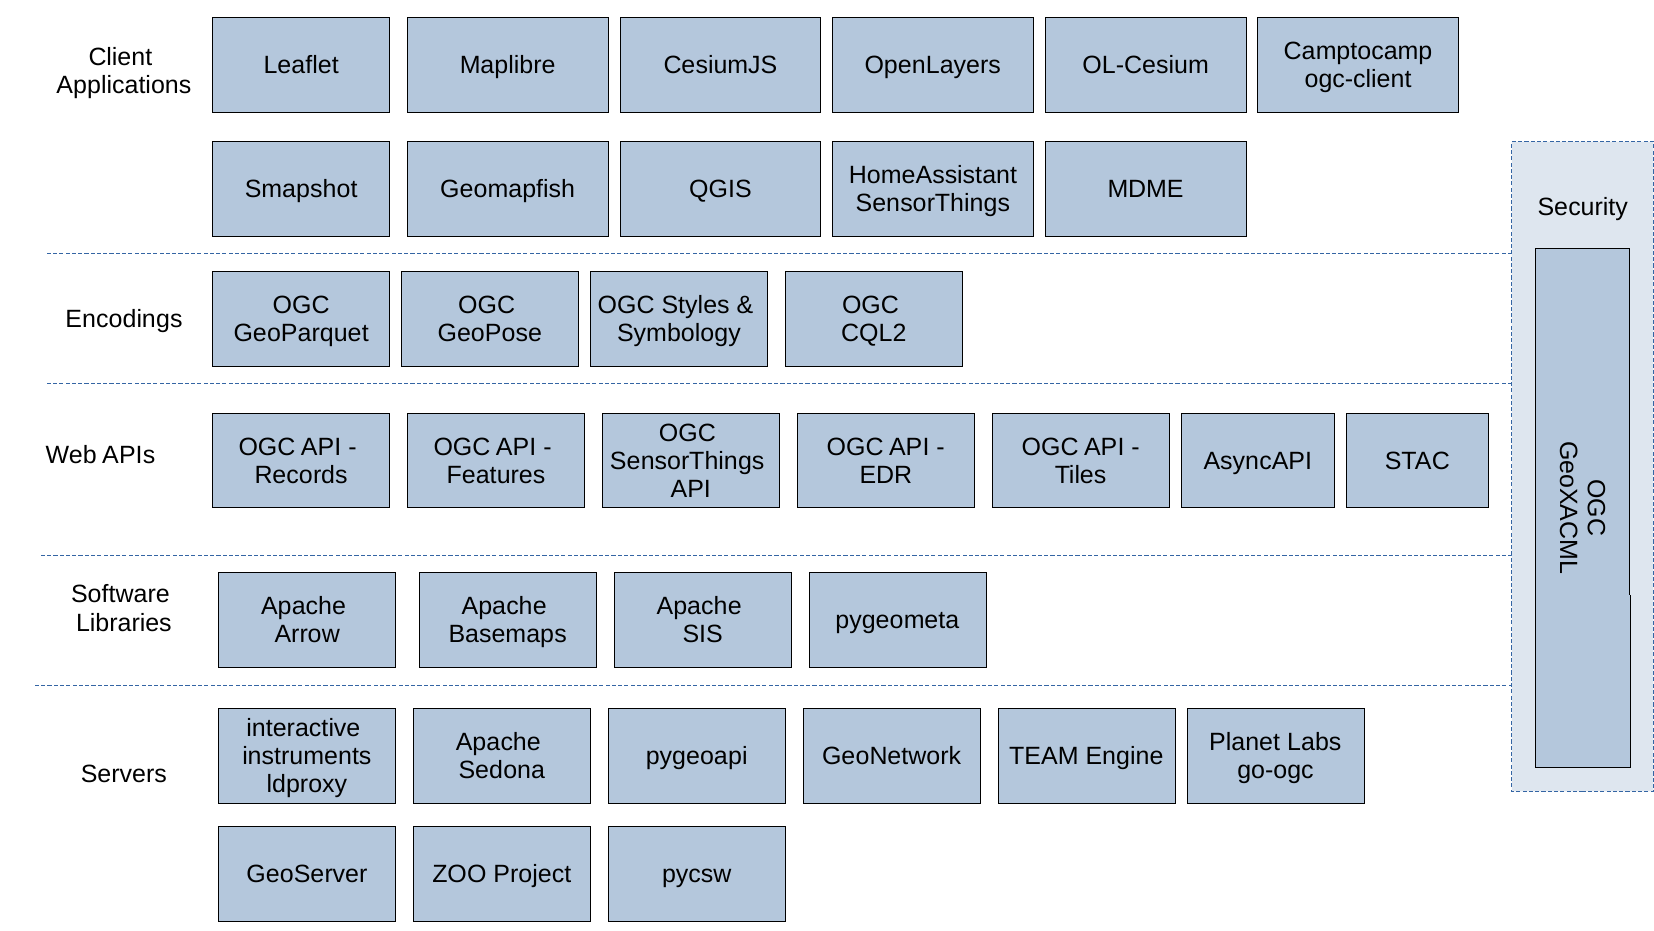

Leaflet
Maplibre
CesiumJS
OpenLayers
OL-Cesium
Camptocamp
ogc-client
Client
Applications
Smapshot
Geomapfish
QGIS
HomeAssistant
SensorThings
MDME
Security
OGC
GeoParquet
OGC
GeoPose
OGC Styles &
Symbology
OGC
CQL2
Encodings
Web APIs
OGC API -
Records
OGC API -
Features
OGC
SensorThings
API
OGC API -
EDR
OGC API -
Tiles
AsyncAPI
STAC
OGC
GeoXACML
Software
Libraries
Apache
Arrow
Apache
Basemaps
Apache
SIS
pygeometa
interactive
instruments
ldproxy
Apache
Sedona
pygeoapi
GeoNetwork
TEAM Engine
Planet Labs
go-ogc
Servers
GeoServer
ZOO Project
pycsw